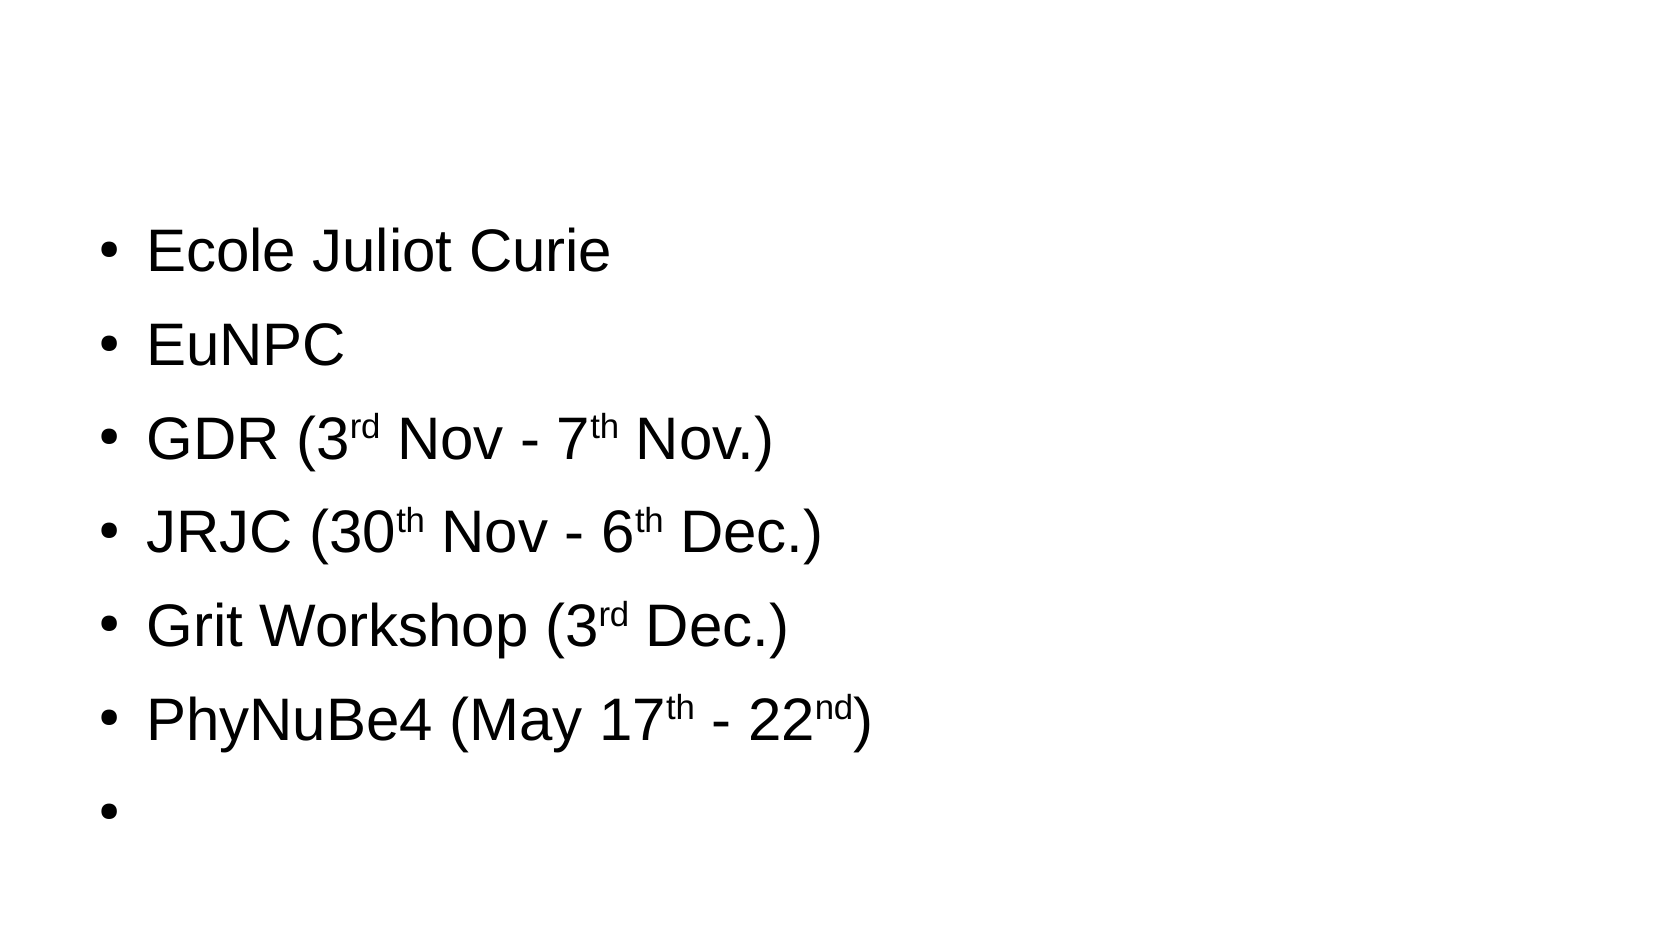

#
Ecole Juliot Curie
EuNPC
GDR (3rd Nov - 7th Nov.)
JRJC (30th Nov - 6th Dec.)
Grit Workshop (3rd Dec.)
PhyNuBe4 (May 17th - 22nd)